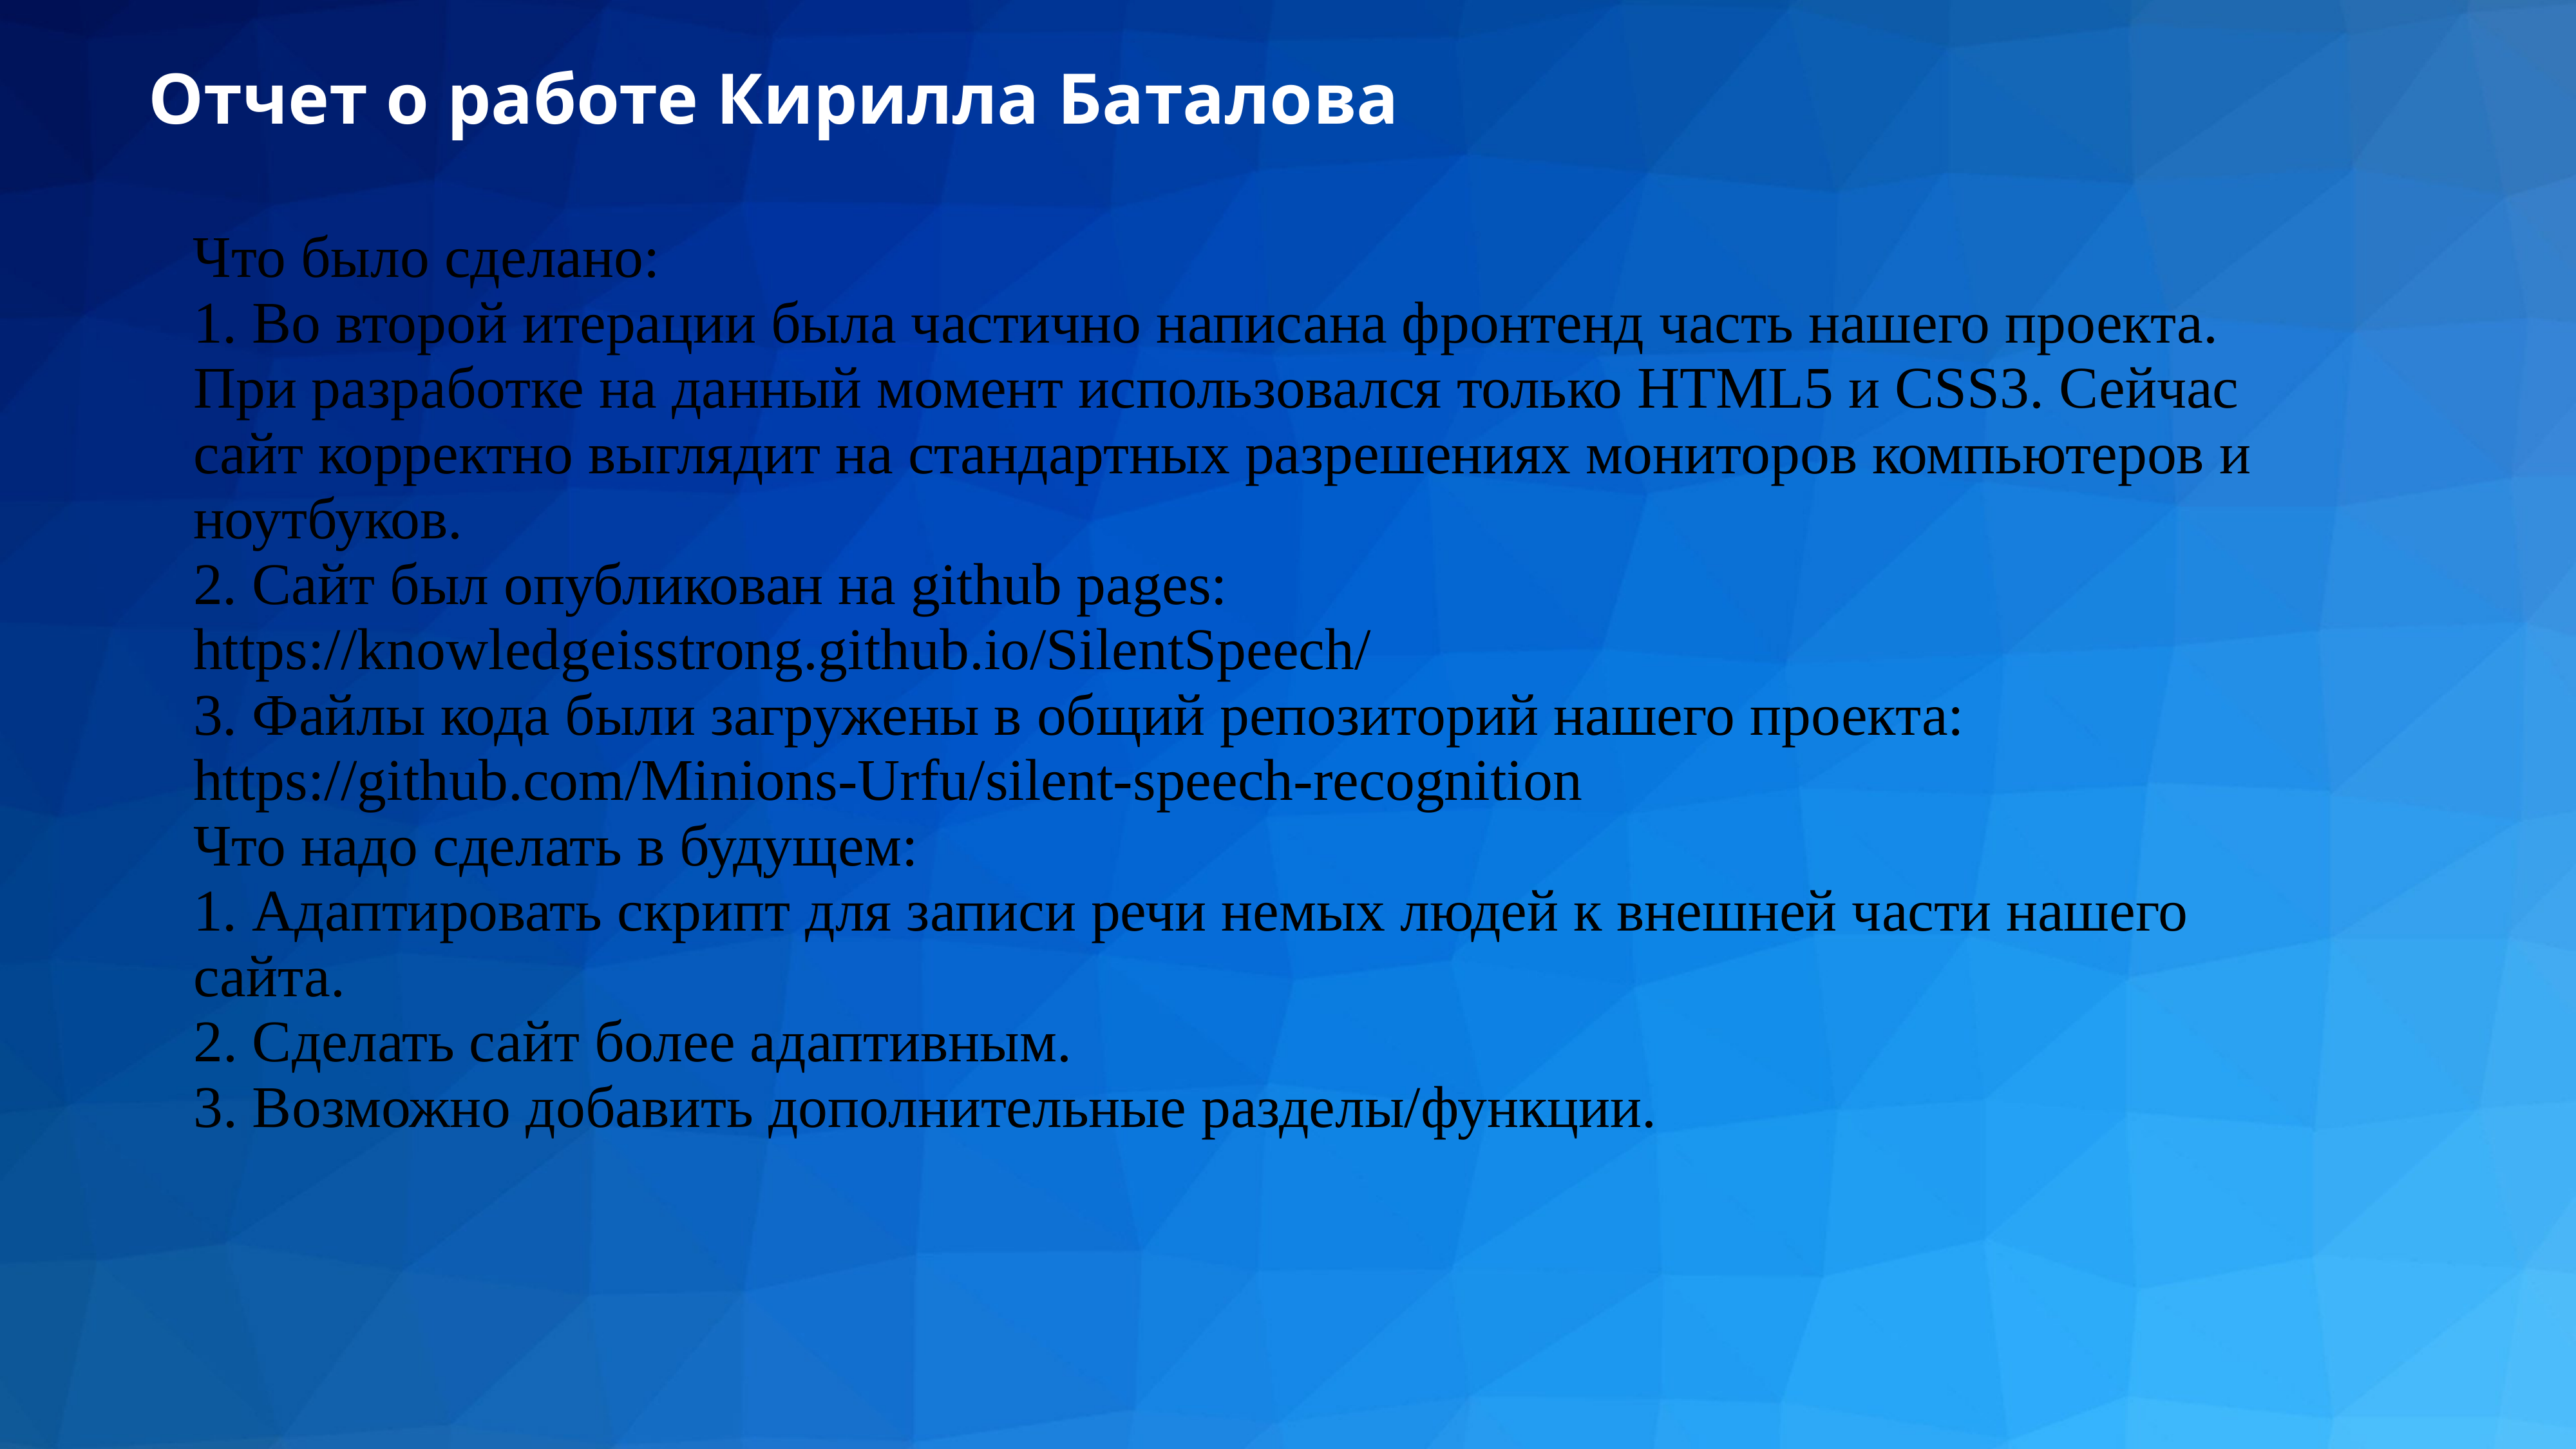

# Отчет о работе Кирилла Баталова
Что было сделано:
1. Во второй итерации была частично написана фронтенд часть нашего проекта. При разработке на данный момент использовался только HTML5 и CSS3. Сейчас сайт корректно выглядит на стандартных разрешениях мониторов компьютеров и ноутбуков.
2. Сайт был опубликован на github pages:
https://knowledgeisstrong.github.io/SilentSpeech/
3. Файлы кода были загружены в общий репозиторий нашего проекта:
https://github.com/Minions-Urfu/silent-speech-recognition
Что надо сделать в будущем:
1. Адаптировать скрипт для записи речи немых людей к внешней части нашего сайта.
2. Сделать сайт более адаптивным.
3. Возможно добавить дополнительные разделы/функции.